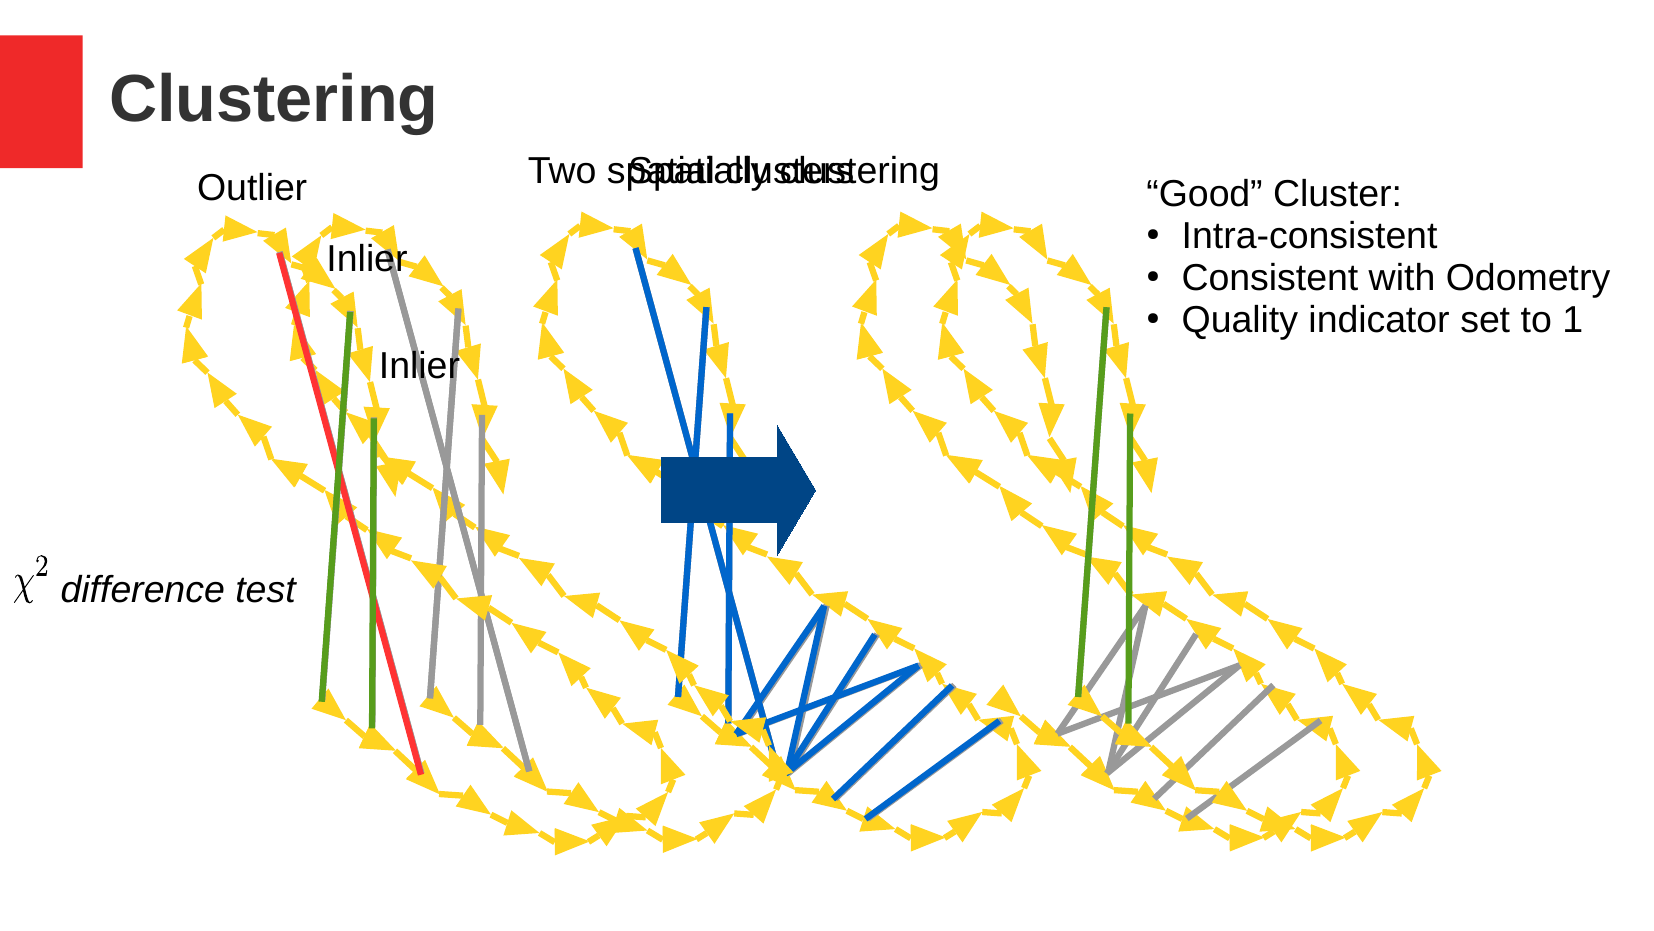

Clustering
Spatially clustering
Two spatial clusters
Outlier
“Good” Cluster:
Intra-consistent
Consistent with Odometry
Quality indicator set to 1
Inlier
Inlier
difference test